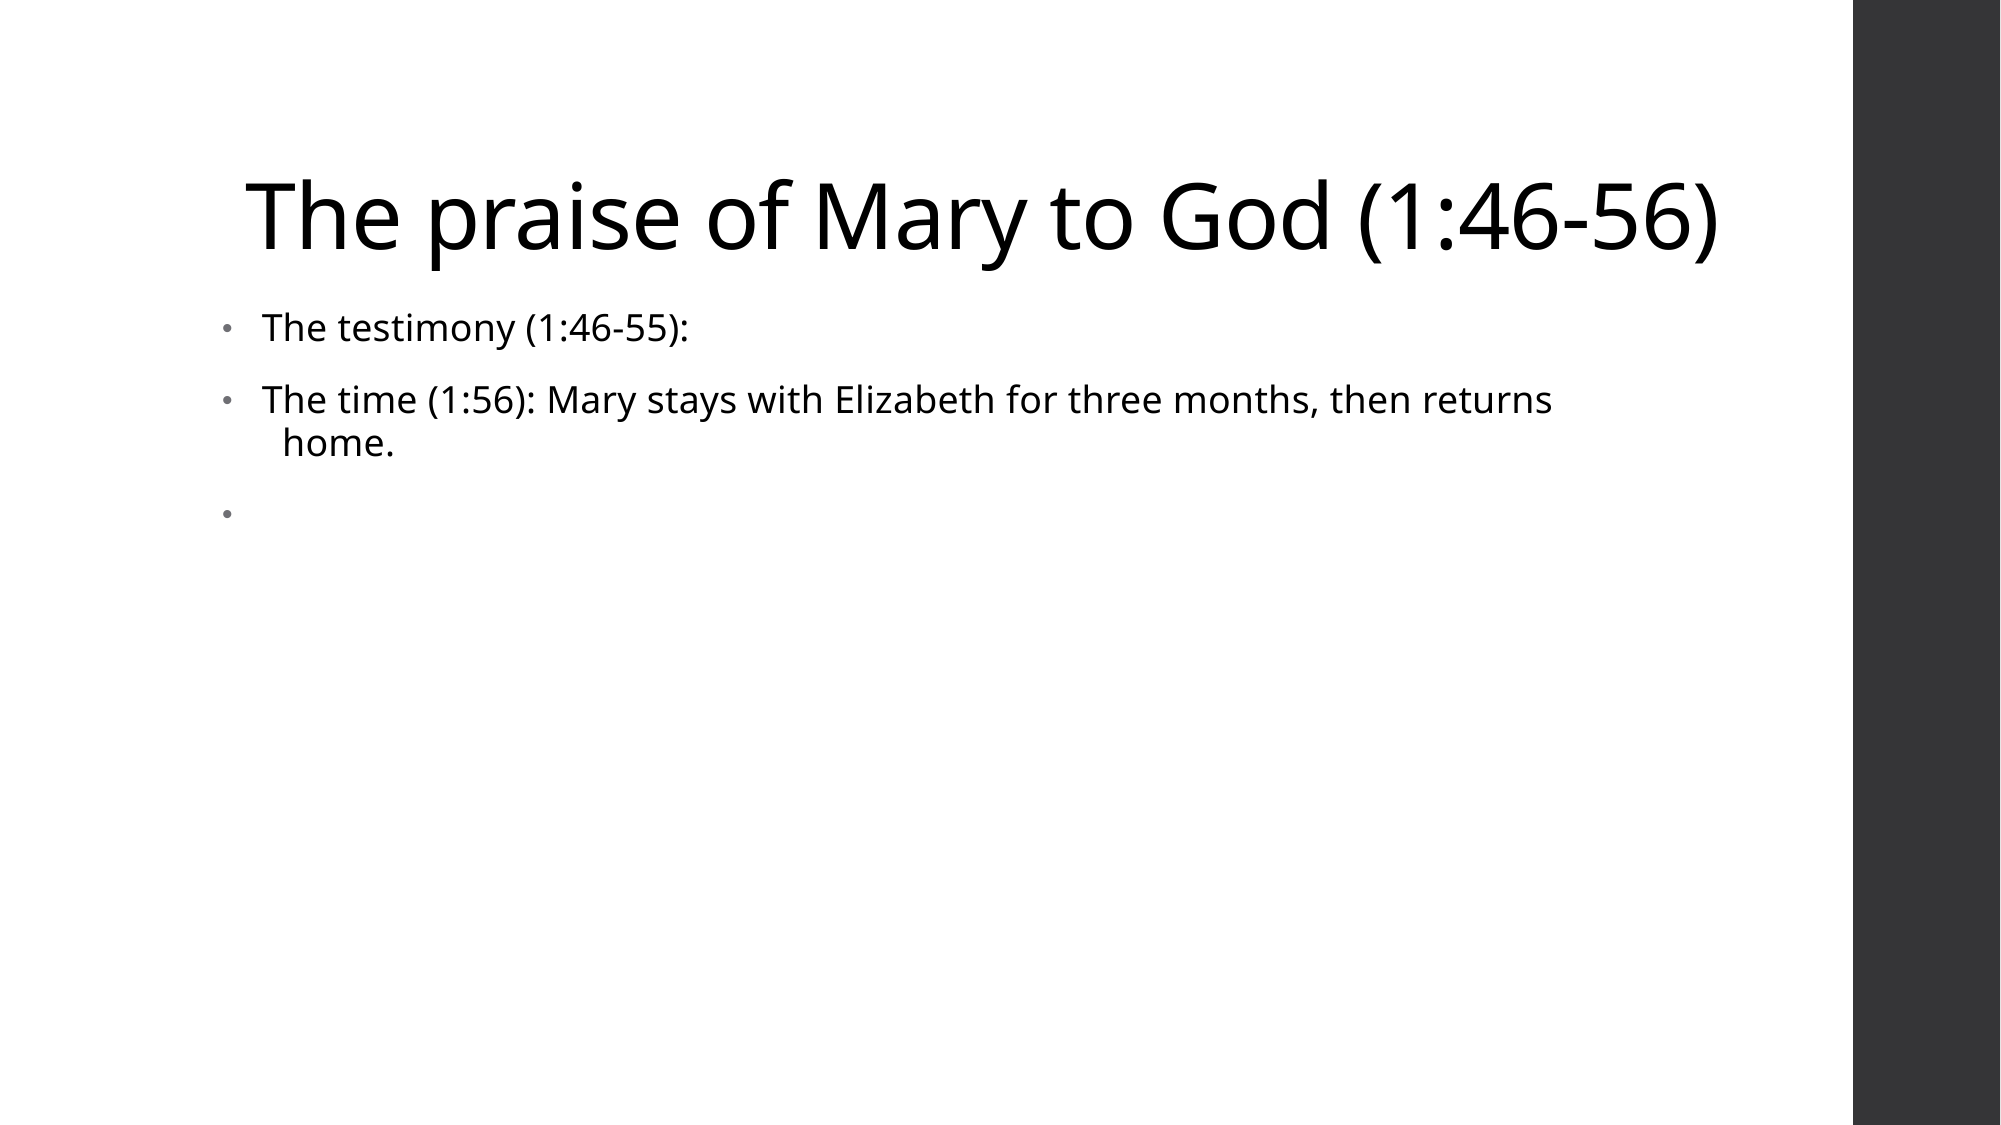

# The praise of Mary to God (1:46-56)
 The testimony (1:46-55):
 The time (1:56): Mary stays with Elizabeth for three months, then returns home.